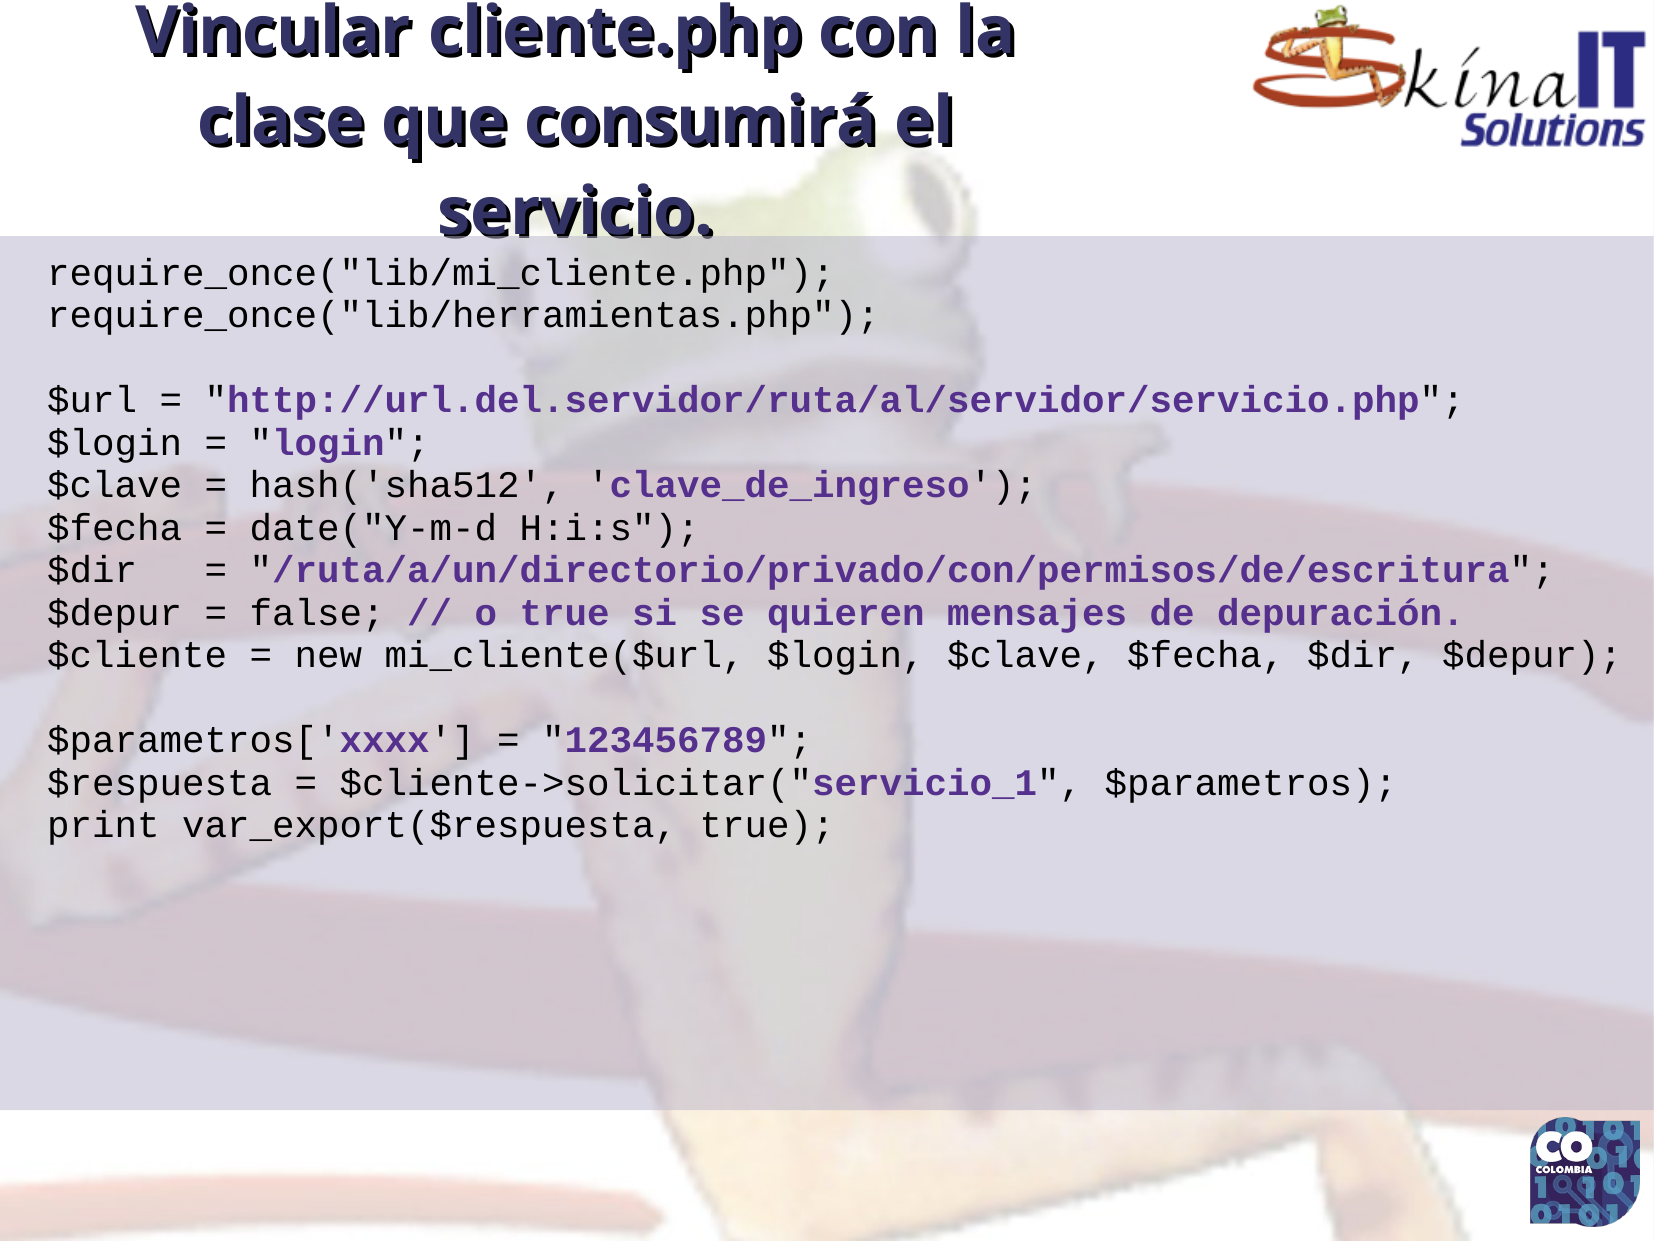

# Vincular cliente.php con la clase que consumirá el servicio.
require_once("lib/mi_cliente.php");
require_once("lib/herramientas.php");
$url = "http://url.del.servidor/ruta/al/servidor/servicio.php";
$login = "login";
$clave = hash('sha512', 'clave_de_ingreso');
$fecha = date("Y-m-d H:i:s");
$dir = "/ruta/a/un/directorio/privado/con/permisos/de/escritura";
$depur = false; // o true si se quieren mensajes de depuración.
$cliente = new mi_cliente($url, $login, $clave, $fecha, $dir, $depur);
$parametros['xxxx'] = "123456789";
$respuesta = $cliente->solicitar("servicio_1", $parametros);
print var_export($respuesta, true);